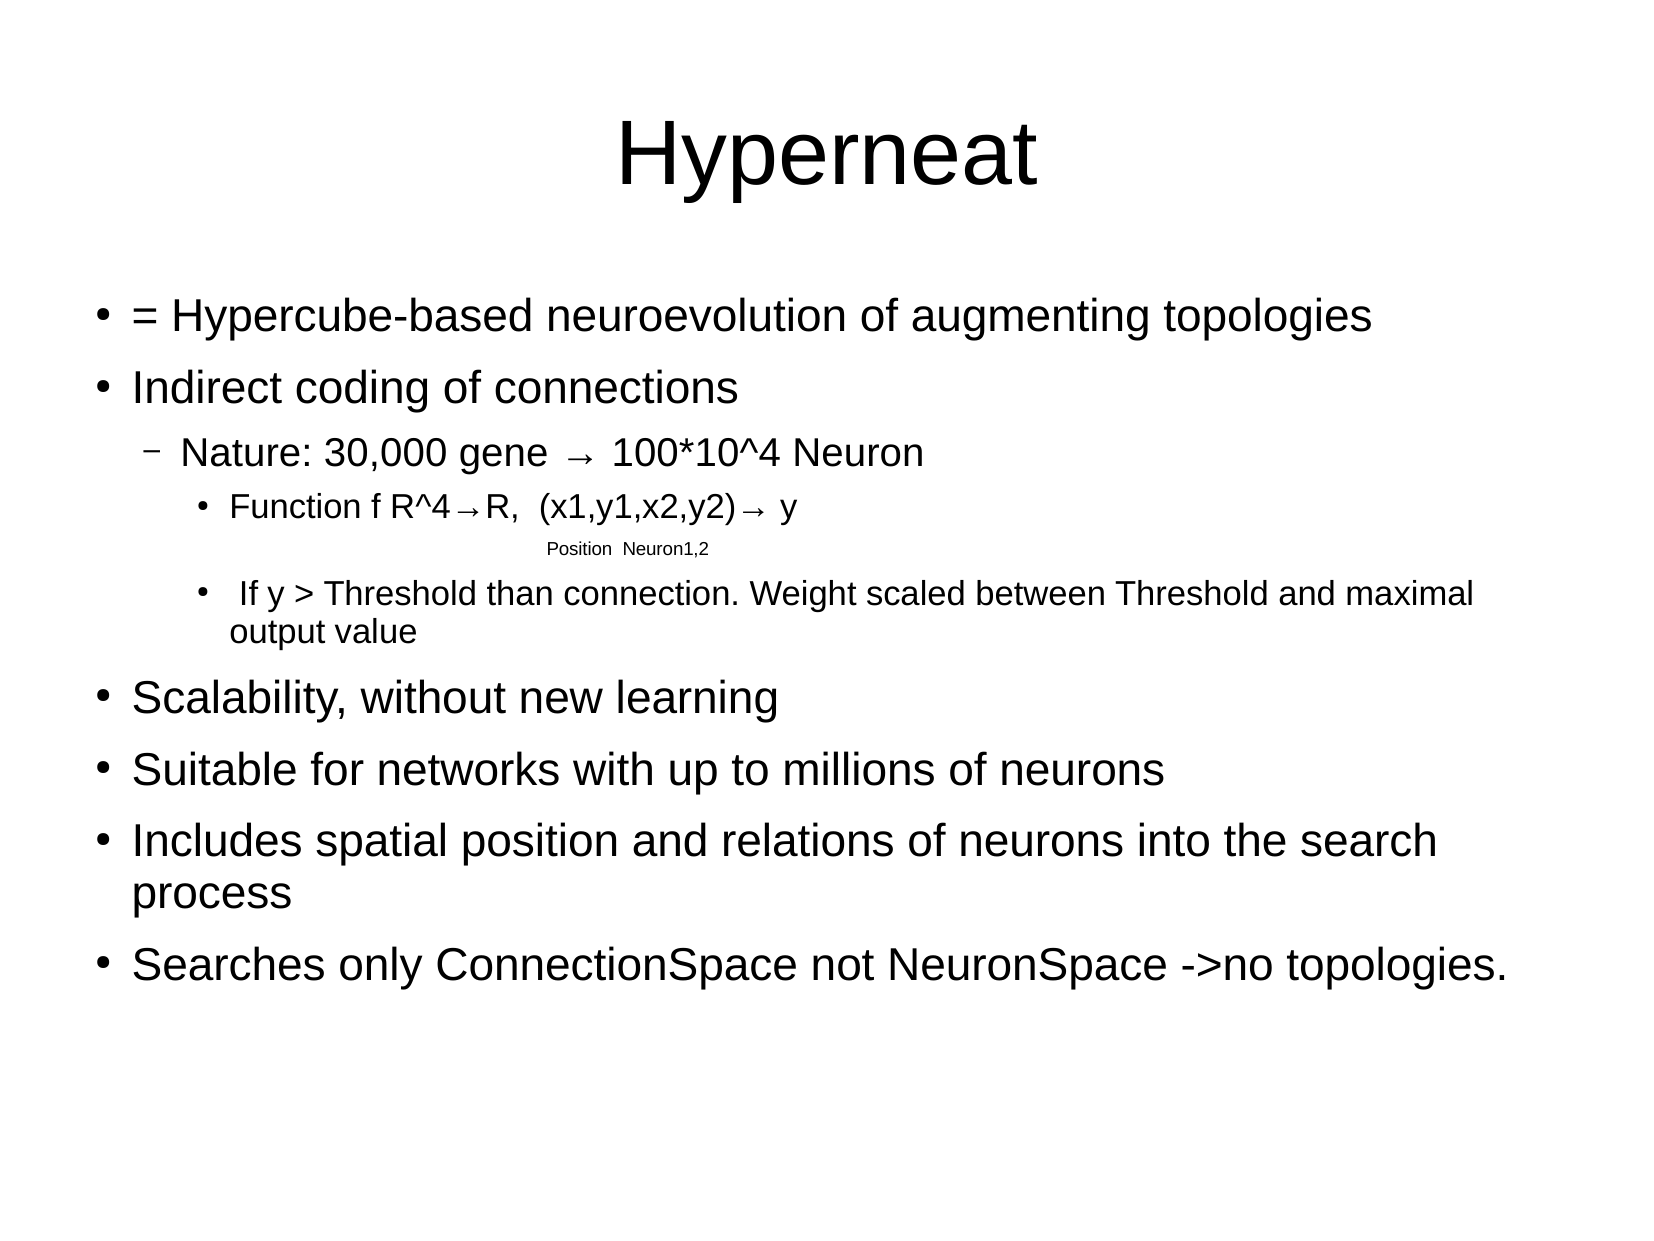

# Hyperneat
= Hypercube-based neuroevolution of augmenting topologies
Indirect coding of connections
Nature: 30,000 gene → 100*10^4 Neuron
Function f R^4→R, (x1,y1,x2,y2)→ y
 Position Neuron1,2
 If y > Threshold than connection. Weight scaled between Threshold and maximal output value
Scalability, without new learning
Suitable for networks with up to millions of neurons
Includes spatial position and relations of neurons into the search process
Searches only ConnectionSpace not NeuronSpace ->no topologies.